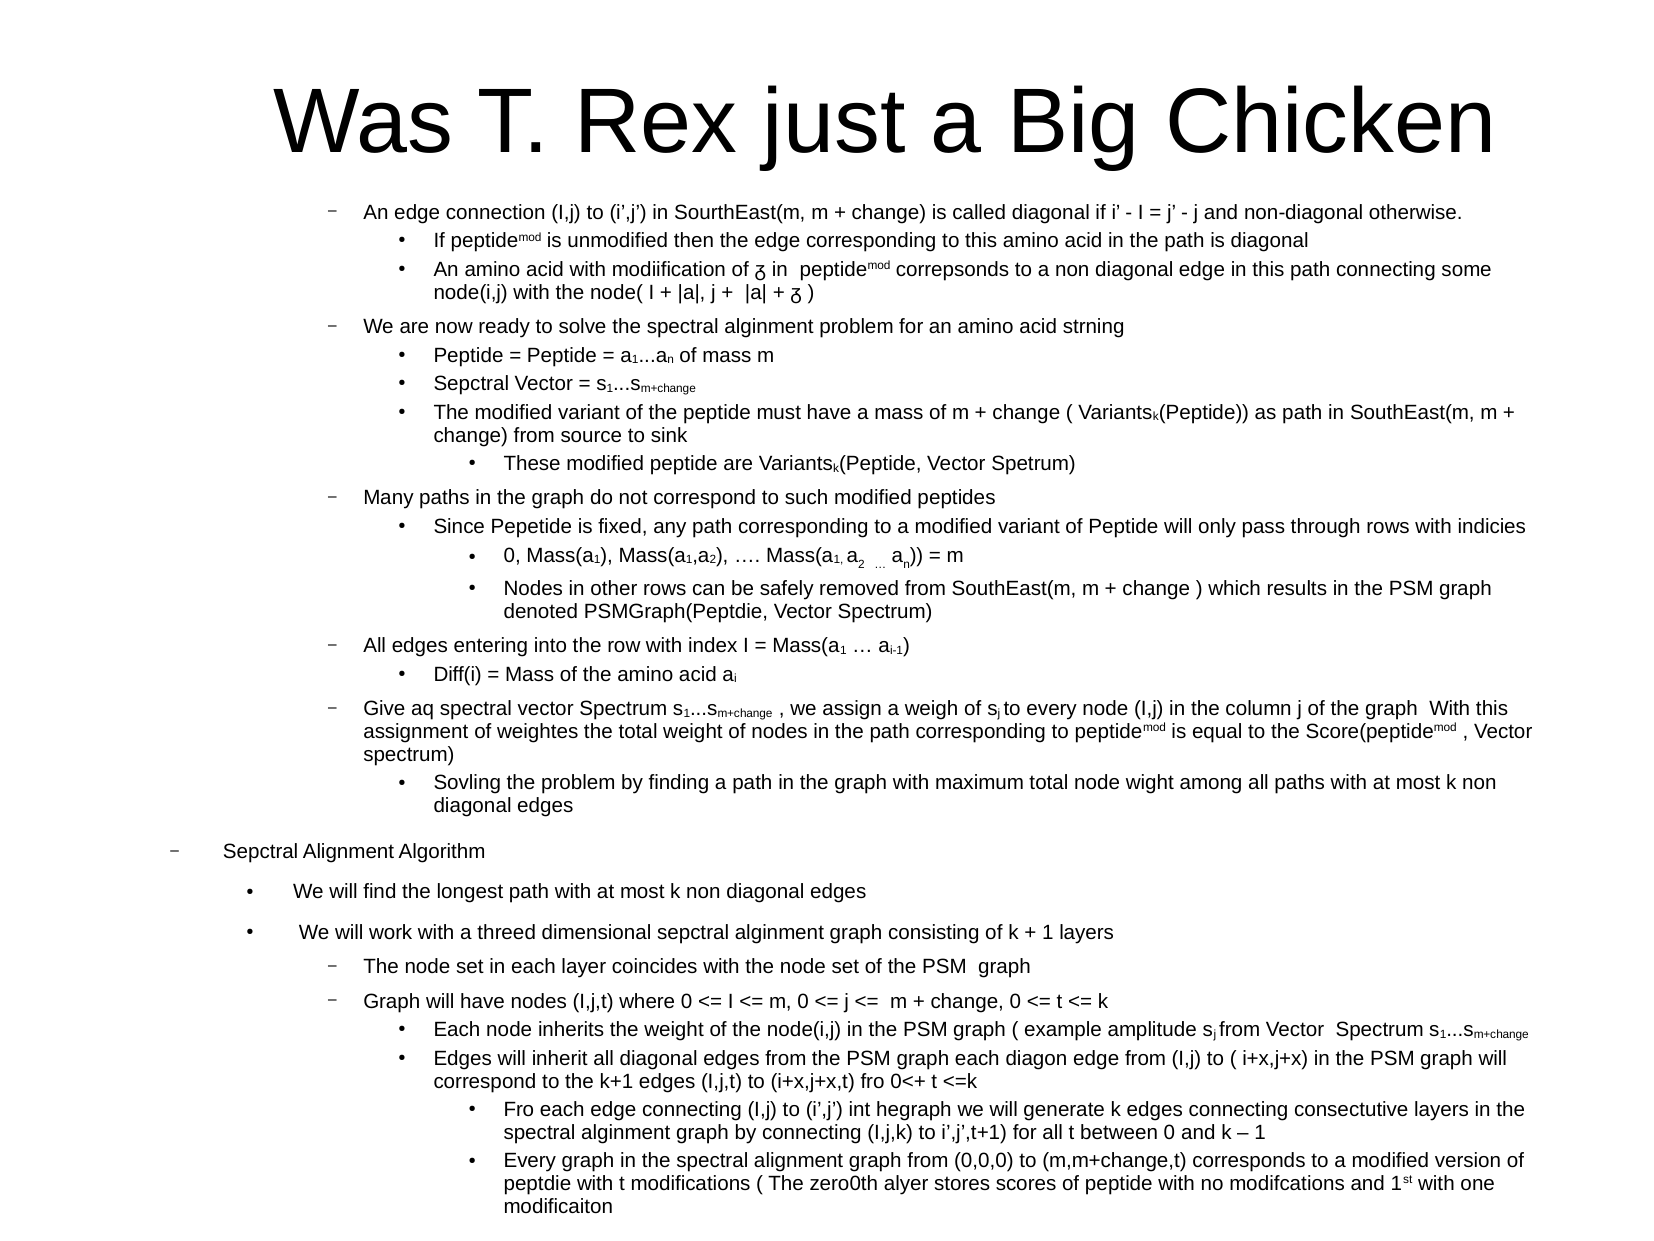

# Was T. Rex just a Big Chicken
An edge connection (I,j) to (i’,j’) in SourthEast(m, m + change) is called diagonal if i’ - I = j’ - j and non-diagonal otherwise.
If peptidemod is unmodified then the edge corresponding to this amino acid in the path is diagonal
An amino acid with modiification of ᵹ in peptidemod correpsonds to a non diagonal edge in this path connecting some node(i,j) with the node( I + |a|, j + |a| + ᵹ )
We are now ready to solve the spectral alginment problem for an amino acid strning
Peptide = Peptide = a1...an of mass m
Sepctral Vector = s1...sm+change
The modified variant of the peptide must have a mass of m + change ( Variantsk(Peptide)) as path in SouthEast(m, m + change) from source to sink
These modified peptide are Variantsk(Peptide, Vector Spetrum)
Many paths in the graph do not correspond to such modified peptides
Since Pepetide is fixed, any path corresponding to a modified variant of Peptide will only pass through rows with indicies
0, Mass(a1), Mass(a1,a2), …. Mass(a1, a2 … an)) = m
Nodes in other rows can be safely removed from SouthEast(m, m + change ) which results in the PSM graph denoted PSMGraph(Peptdie, Vector Spectrum)
All edges entering into the row with index I = Mass(a1 … ai-1)
Diff(i) = Mass of the amino acid ai
Give aq spectral vector Spectrum s1...sm+change , we assign a weigh of sj to every node (I,j) in the column j of the graph With this assignment of weightes the total weight of nodes in the path corresponding to peptidemod is equal to the Score(peptidemod , Vector spectrum)
Sovling the problem by finding a path in the graph with maximum total node wight among all paths with at most k non diagonal edges
Sepctral Alignment Algorithm
We will find the longest path with at most k non diagonal edges
 We will work with a threed dimensional sepctral alginment graph consisting of k + 1 layers
The node set in each layer coincides with the node set of the PSM graph
Graph will have nodes (I,j,t) where 0 <= I <= m, 0 <= j <= m + change, 0 <= t <= k
Each node inherits the weight of the node(i,j) in the PSM graph ( example amplitude sj from Vector Spectrum s1...sm+change
Edges will inherit all diagonal edges from the PSM graph each diagon edge from (I,j) to ( i+x,j+x) in the PSM graph will correspond to the k+1 edges (I,j,t) to (i+x,j+x,t) fro 0<+ t <=k
Fro each edge connecting (I,j) to (i’,j’) int hegraph we will generate k edges connecting consectutive layers in the spectral alginment graph by connecting (I,j,k) to i’,j’,t+1) for all t between 0 and k – 1
Every graph in the spectral alignment graph from (0,0,0) to (m,m+change,t) corresponds to a modified version of peptdie with t modifications ( The zero0th alyer stores scores of peptide with no modifcations and 1st with one modificaiton